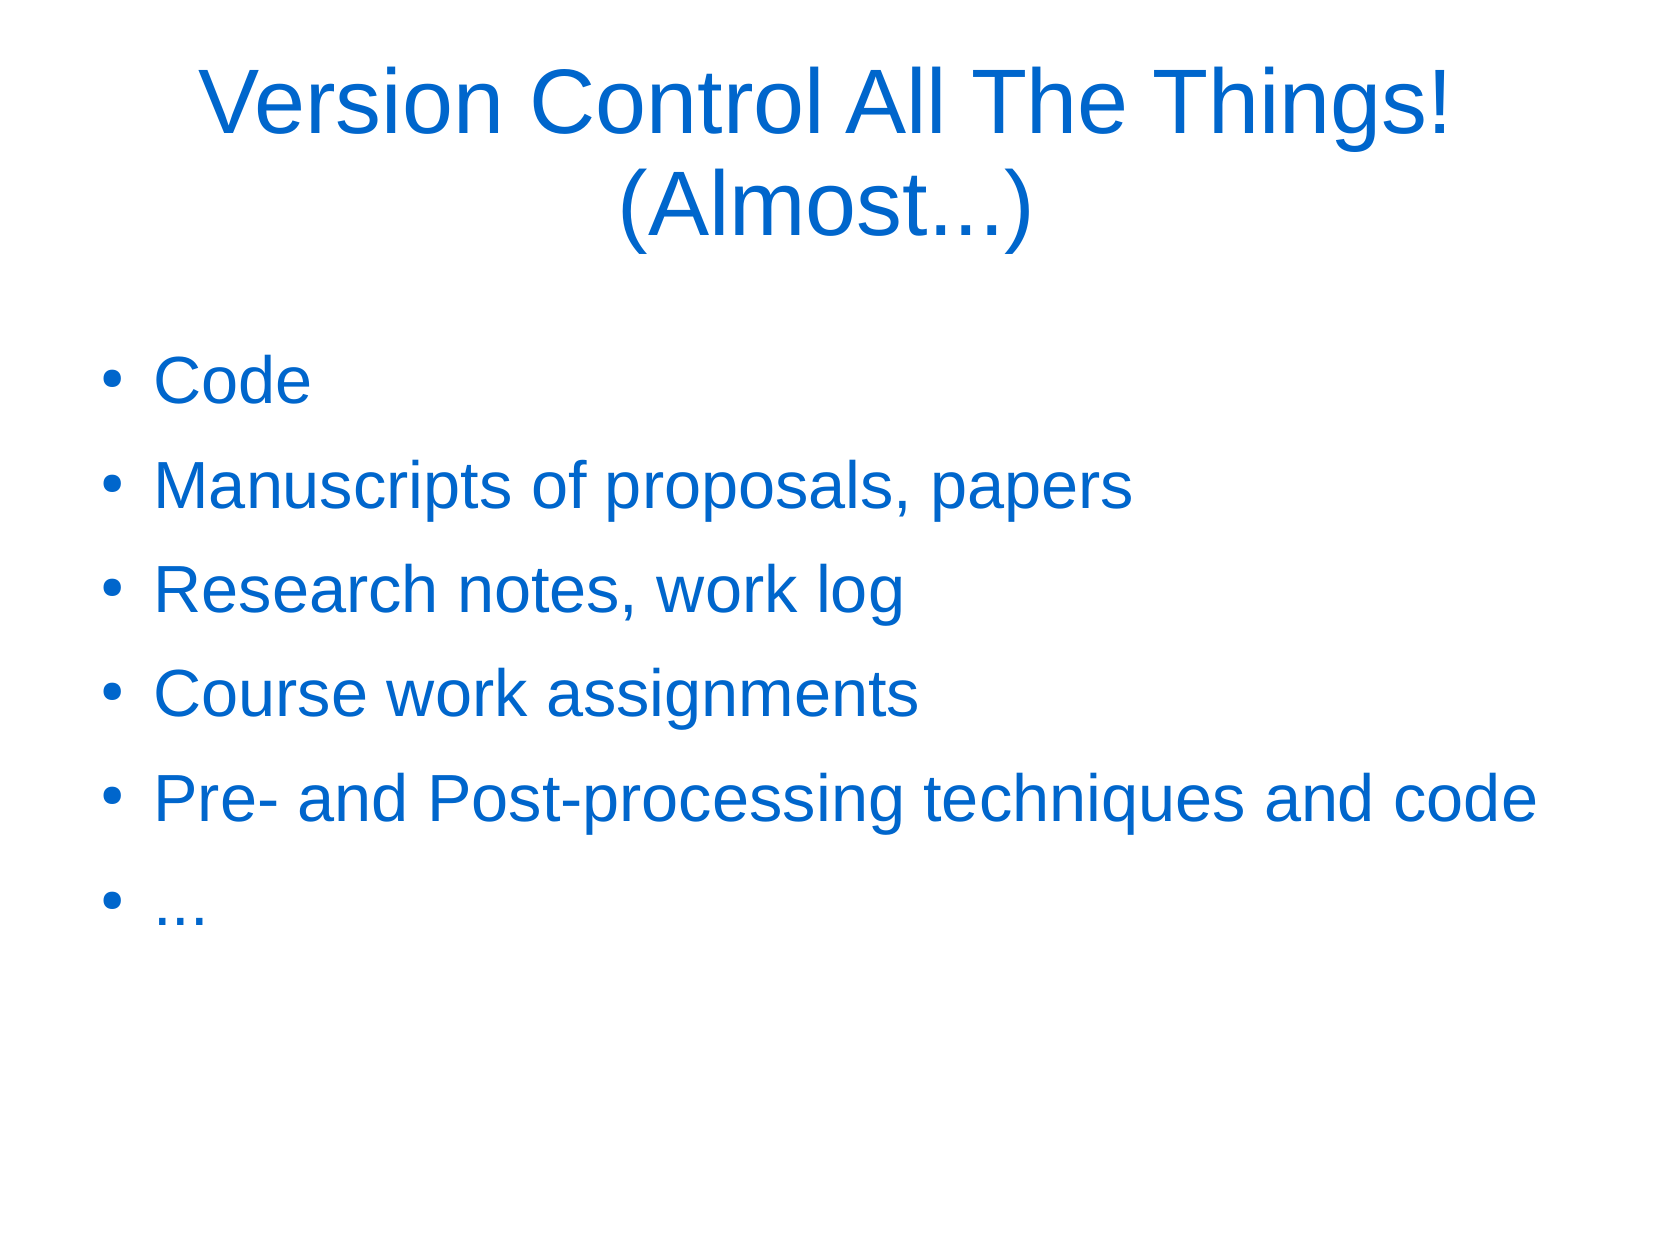

# Version Control All The Things! (Almost...)
Code
Manuscripts of proposals, papers
Research notes, work log
Course work assignments
Pre- and Post-processing techniques and code
...